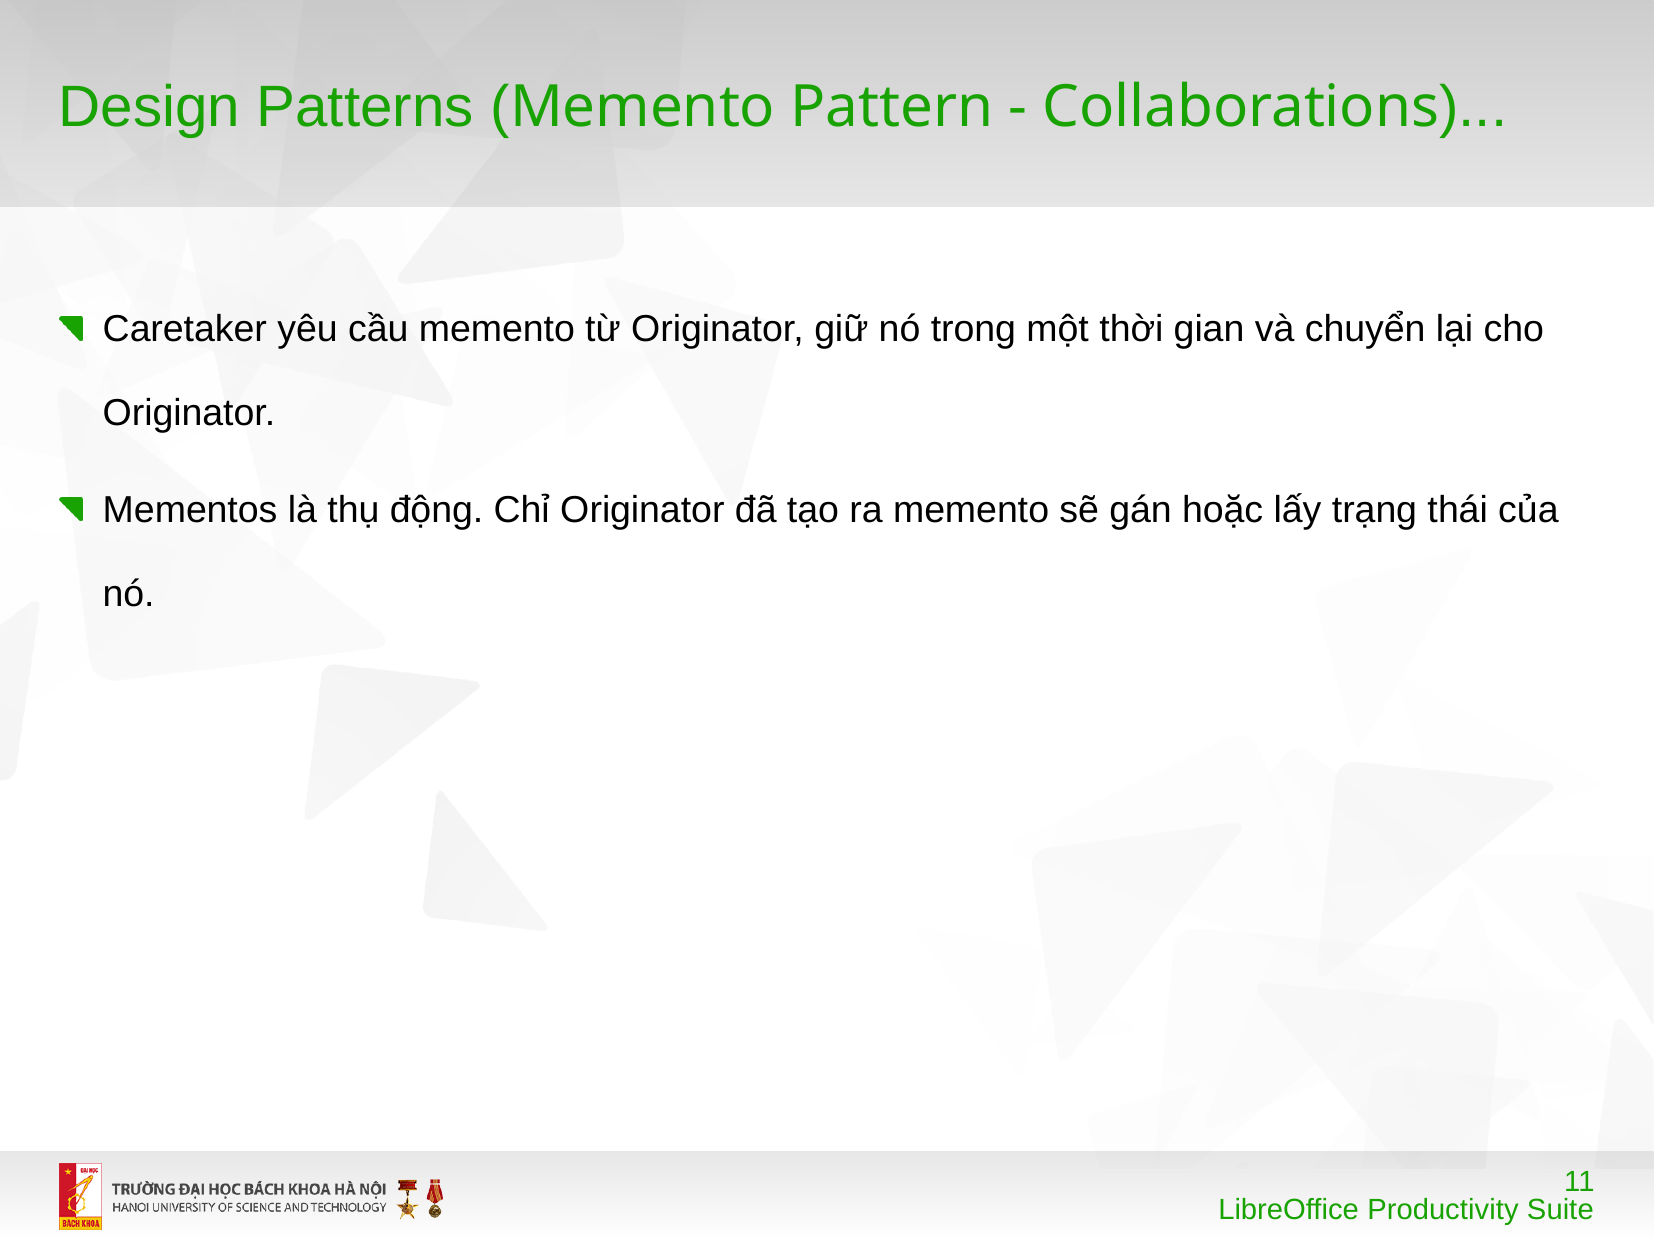

# Design Patterns (Memento Pattern - Collaborations)...
Caretaker yêu cầu memento từ Originator, giữ nó trong một thời gian và chuyển lại cho Originator.
Mementos là thụ động. Chỉ Originator đã tạo ra memento sẽ gán hoặc lấy trạng thái của nó.
11
LibreOffice Productivity Suite